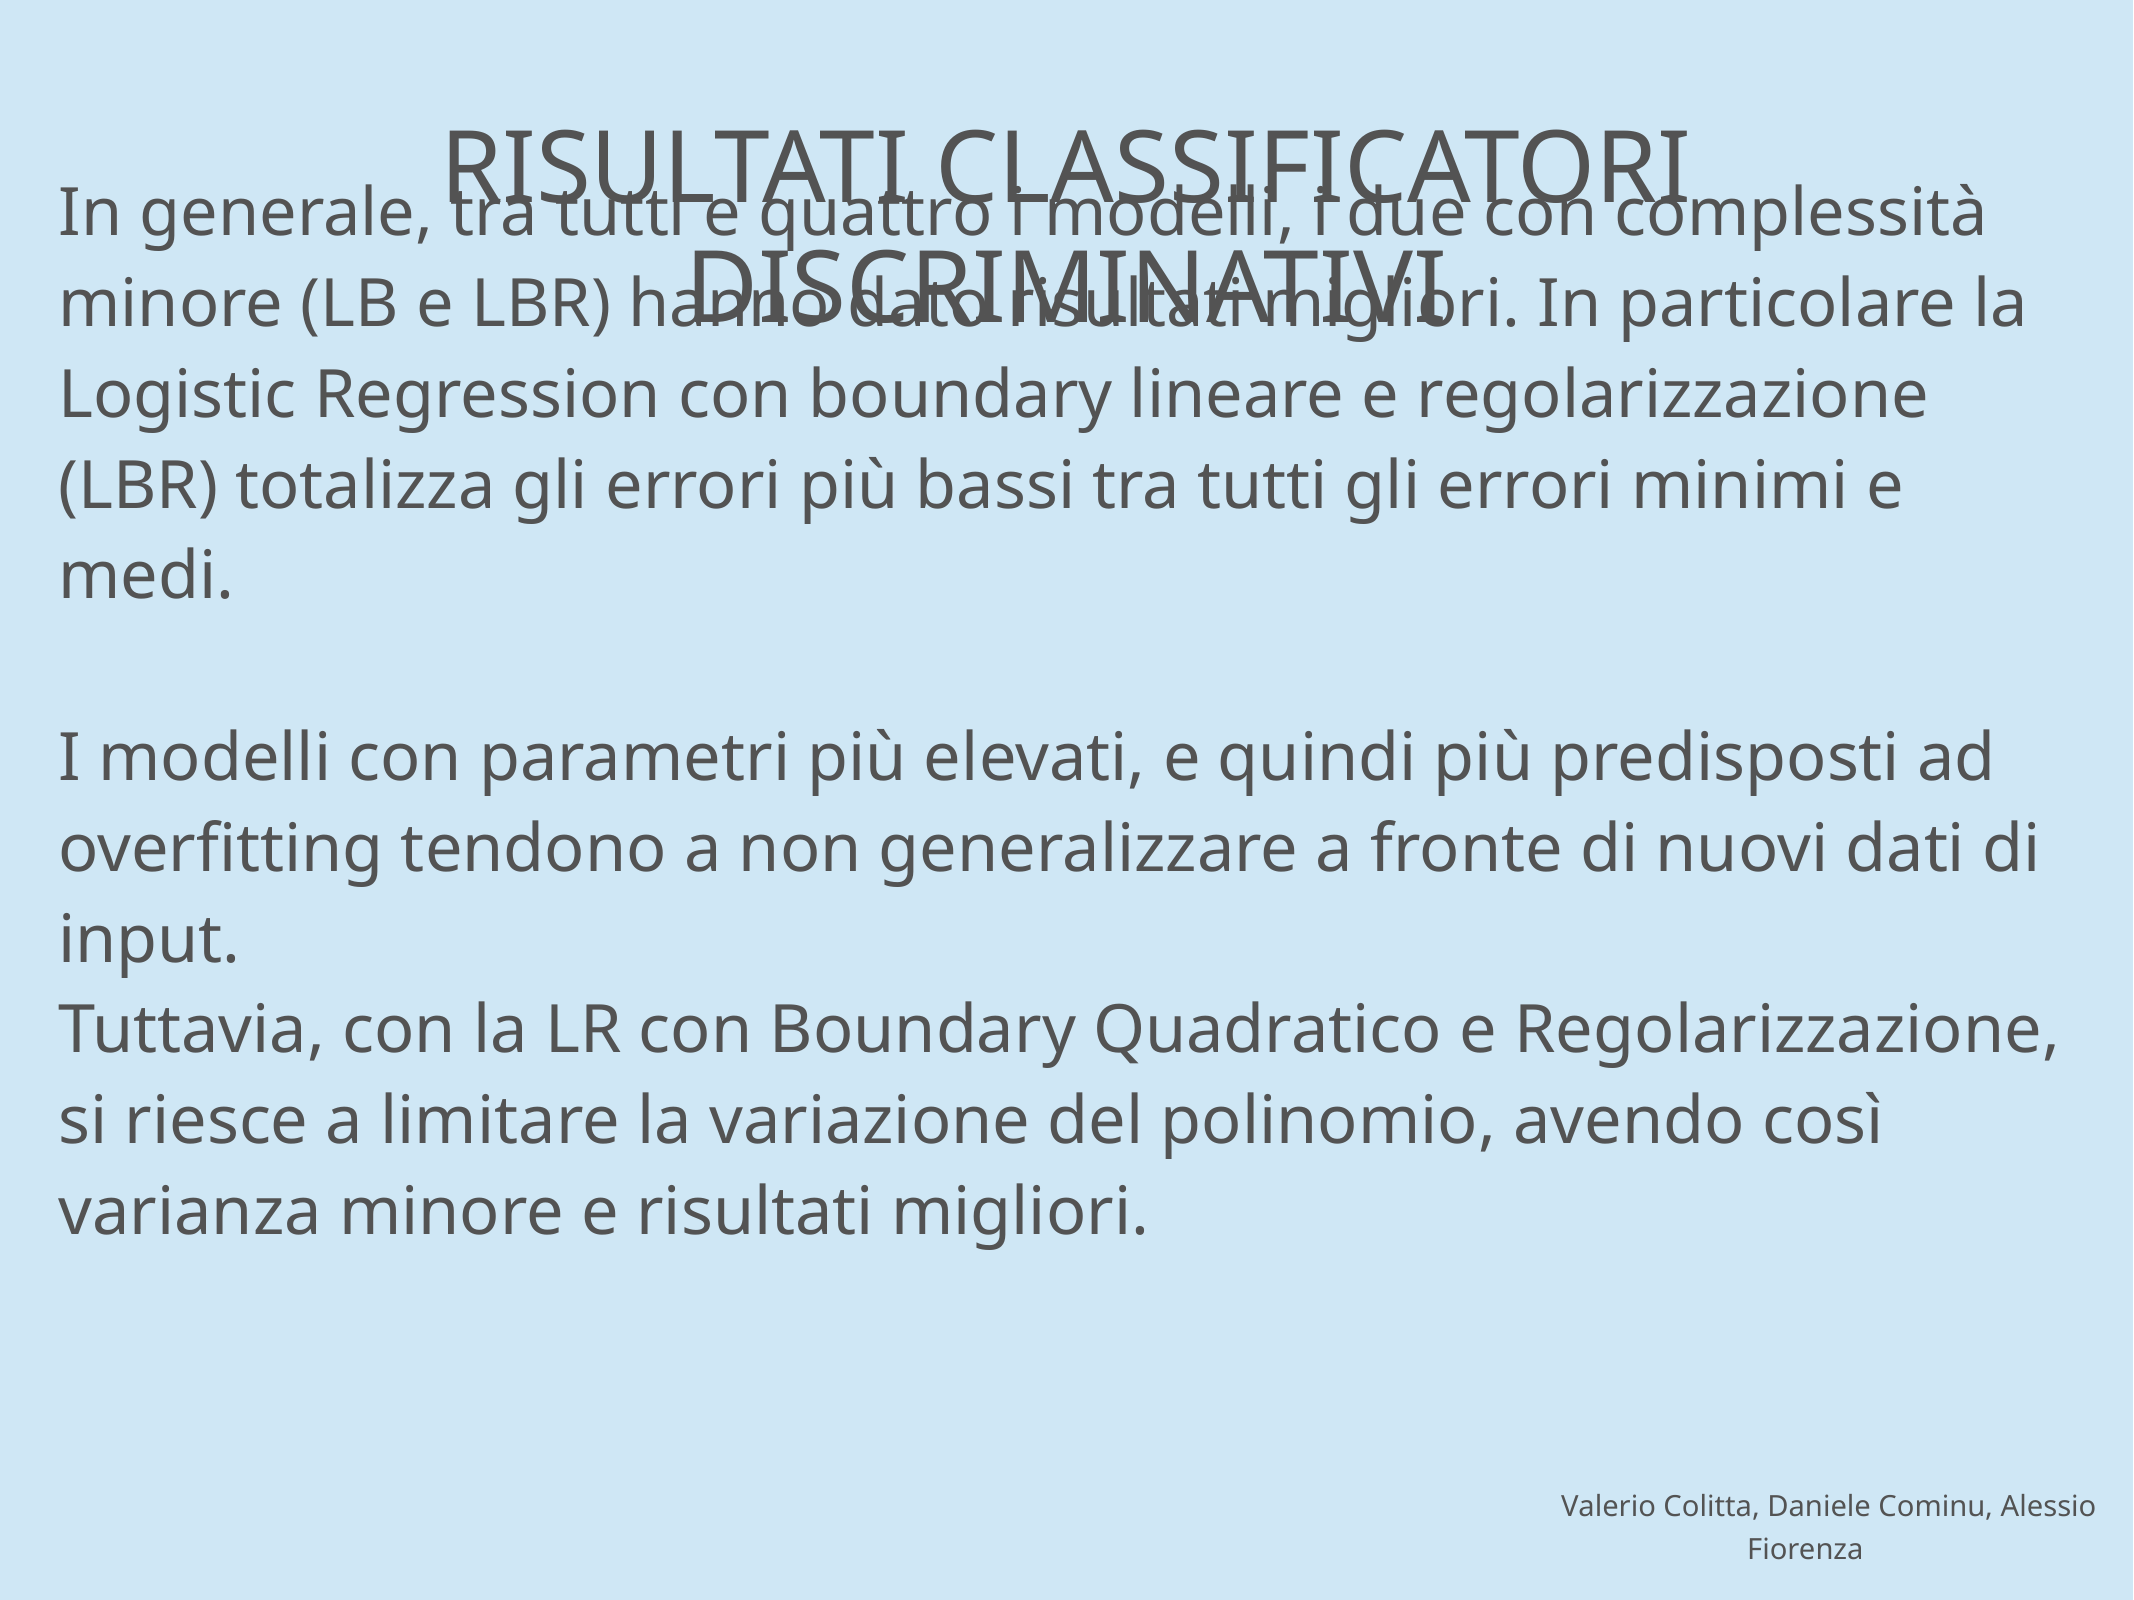

# RISULTATI CLASSIFICATORI DISCRIMINATIVI
In generale, tra tutti e quattro i modelli, i due con complessità minore (LB e LBR) hanno dato risultati migliori. In particolare la Logistic Regression con boundary lineare e regolarizzazione (LBR) totalizza gli errori più bassi tra tutti gli errori minimi e medi.
I modelli con parametri più elevati, e quindi più predisposti ad overfitting tendono a non generalizzare a fronte di nuovi dati di input.
Tuttavia, con la LR con Boundary Quadratico e Regolarizzazione, si riesce a limitare la variazione del polinomio, avendo così varianza minore e risultati migliori.
Valerio Colitta, Daniele Cominu, Alessio Fiorenza